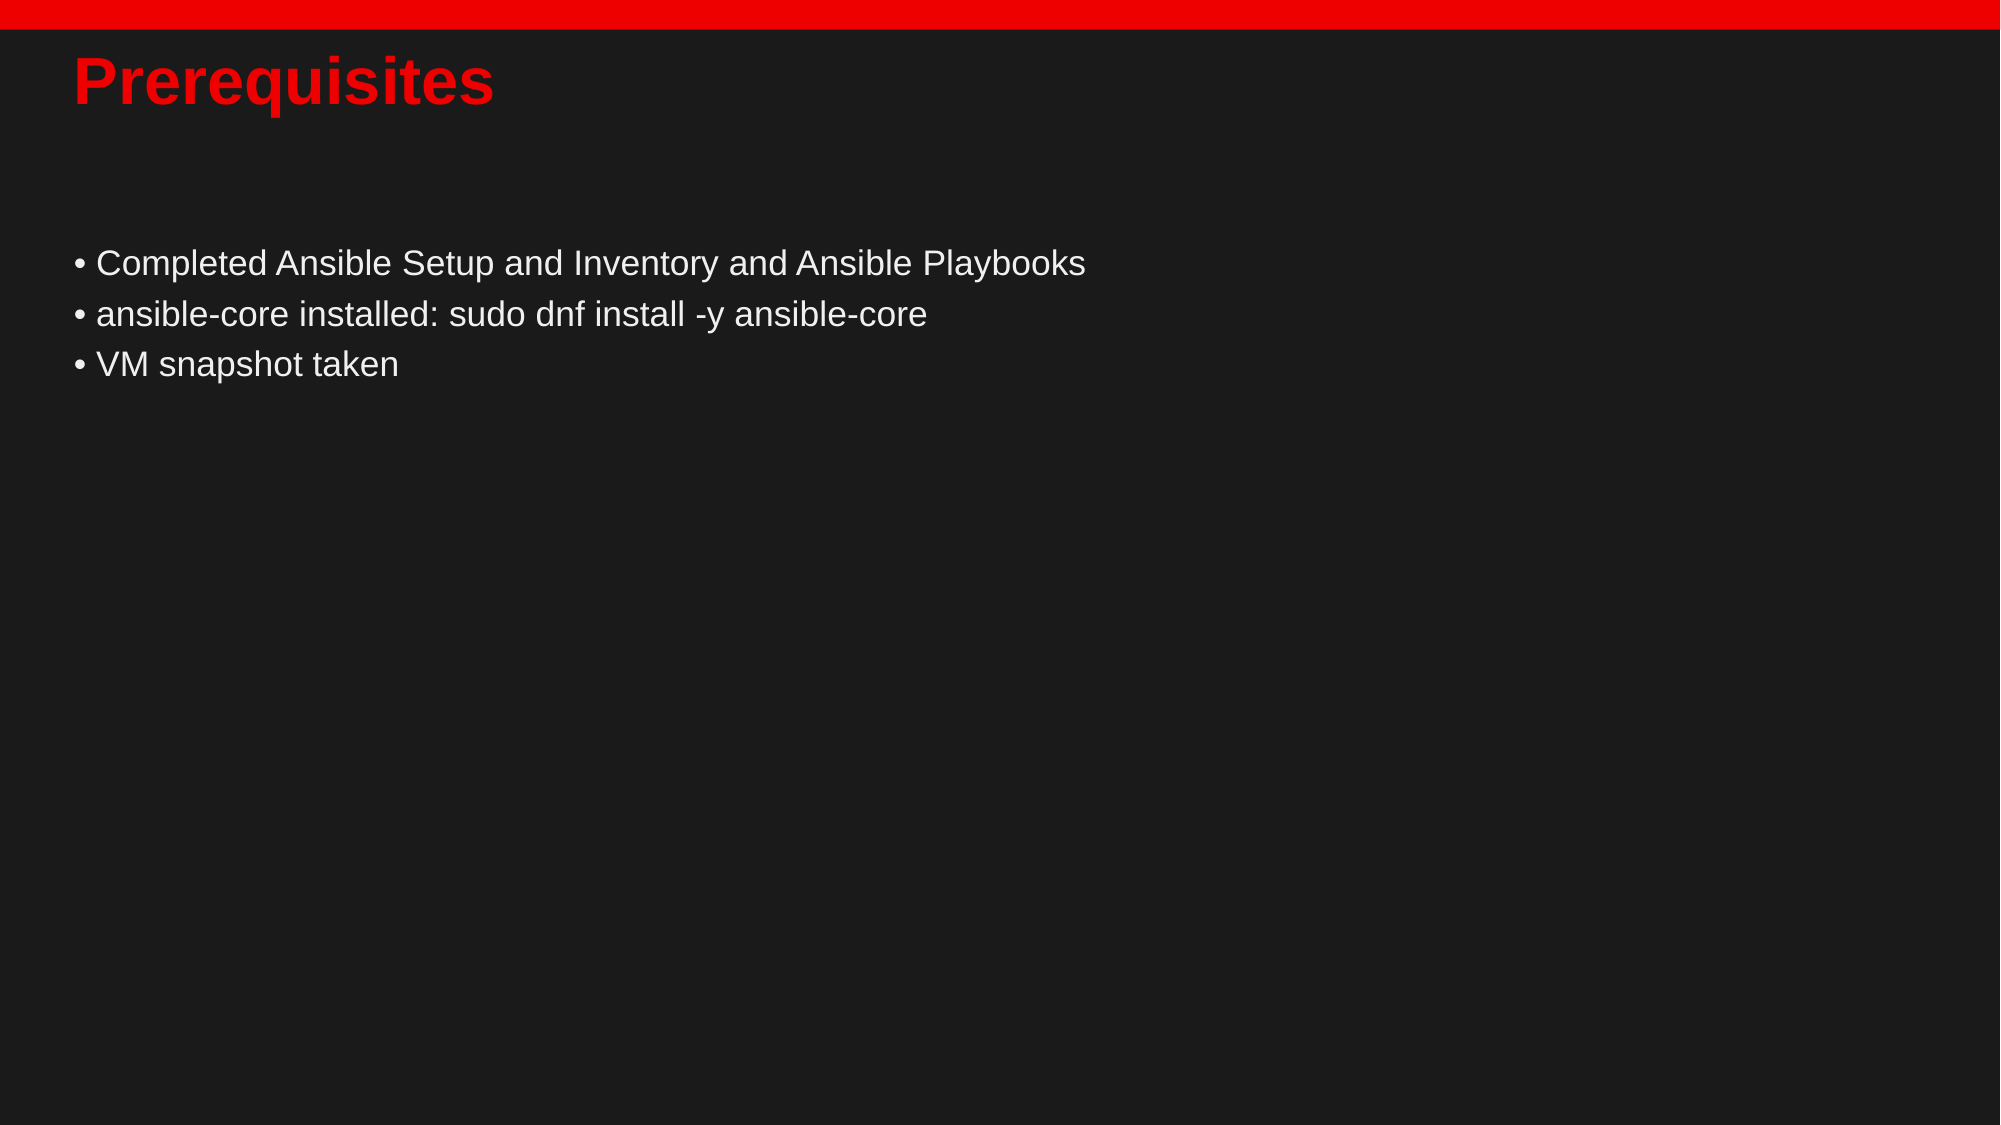

Prerequisites
• Completed Ansible Setup and Inventory and Ansible Playbooks
• ansible-core installed: sudo dnf install -y ansible-core
• VM snapshot taken